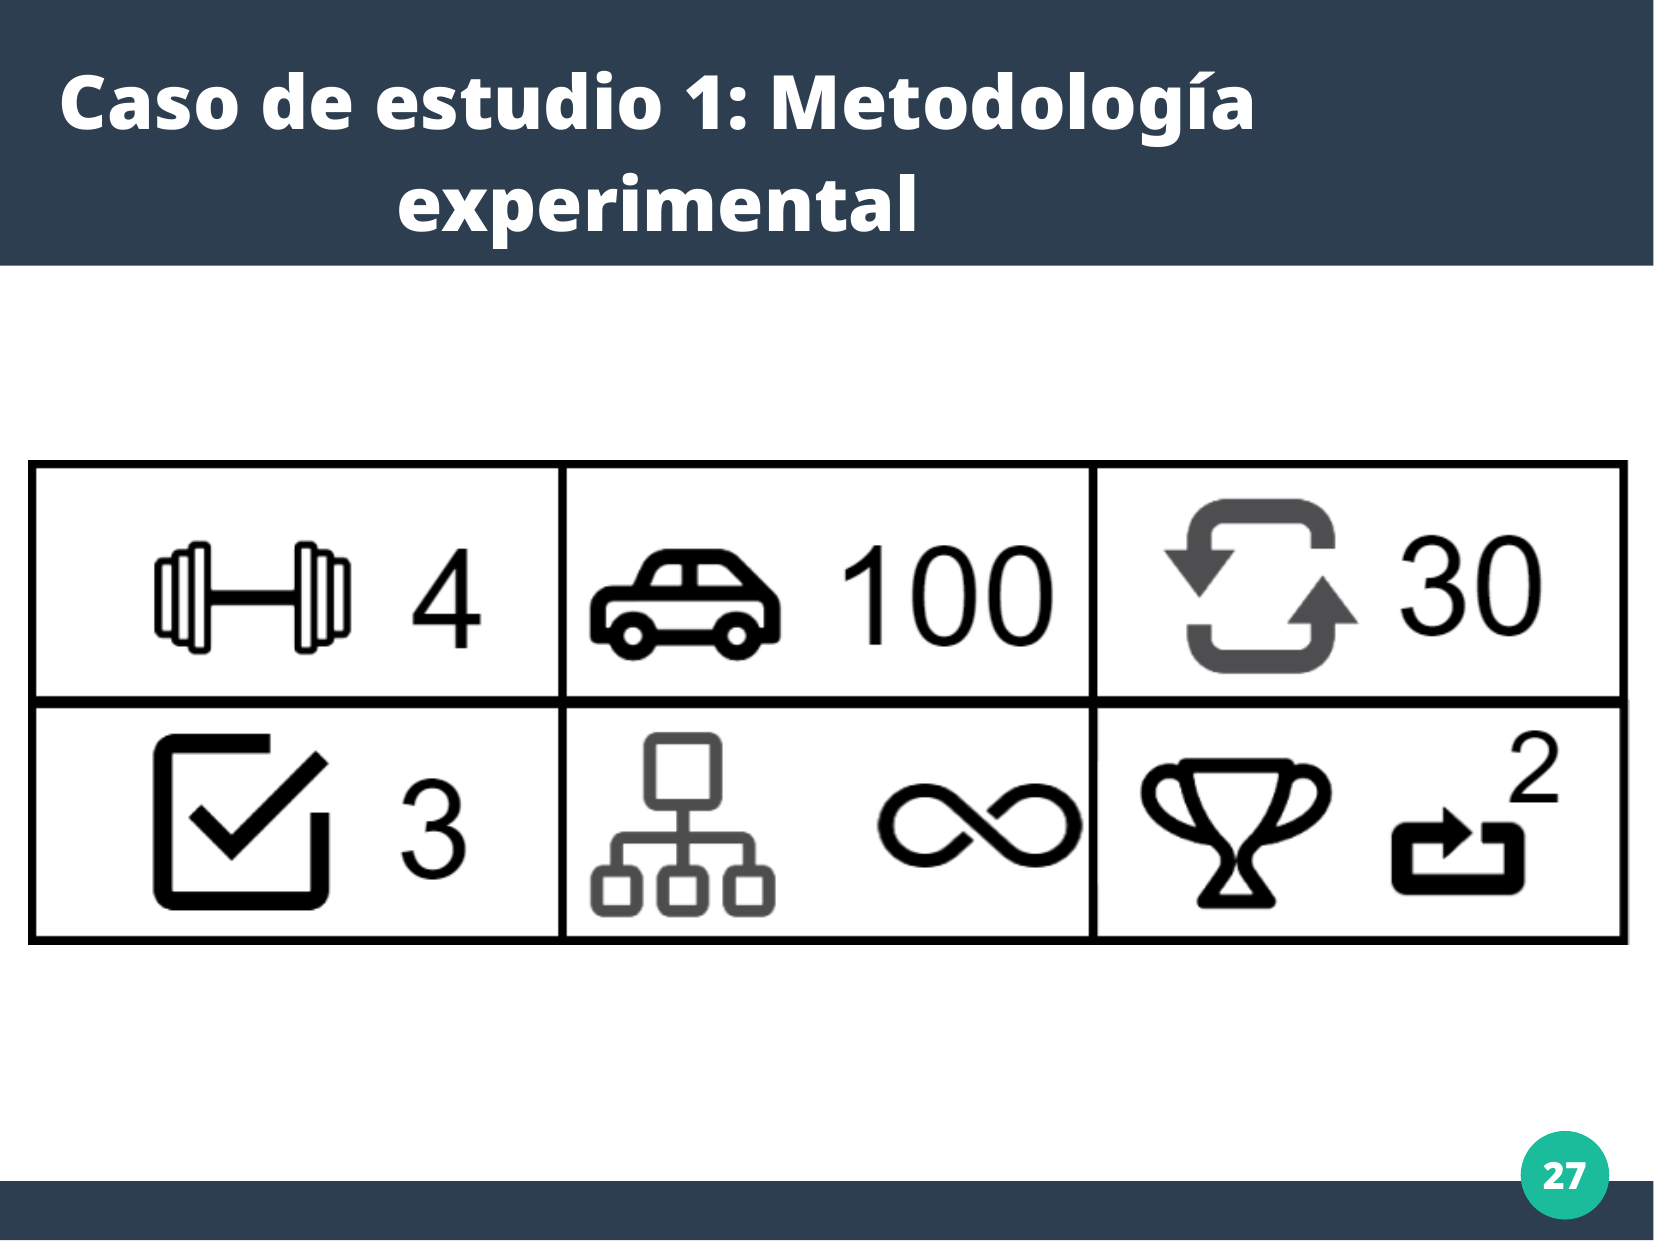

# Caso de estudio 1: Metodología experimental
27